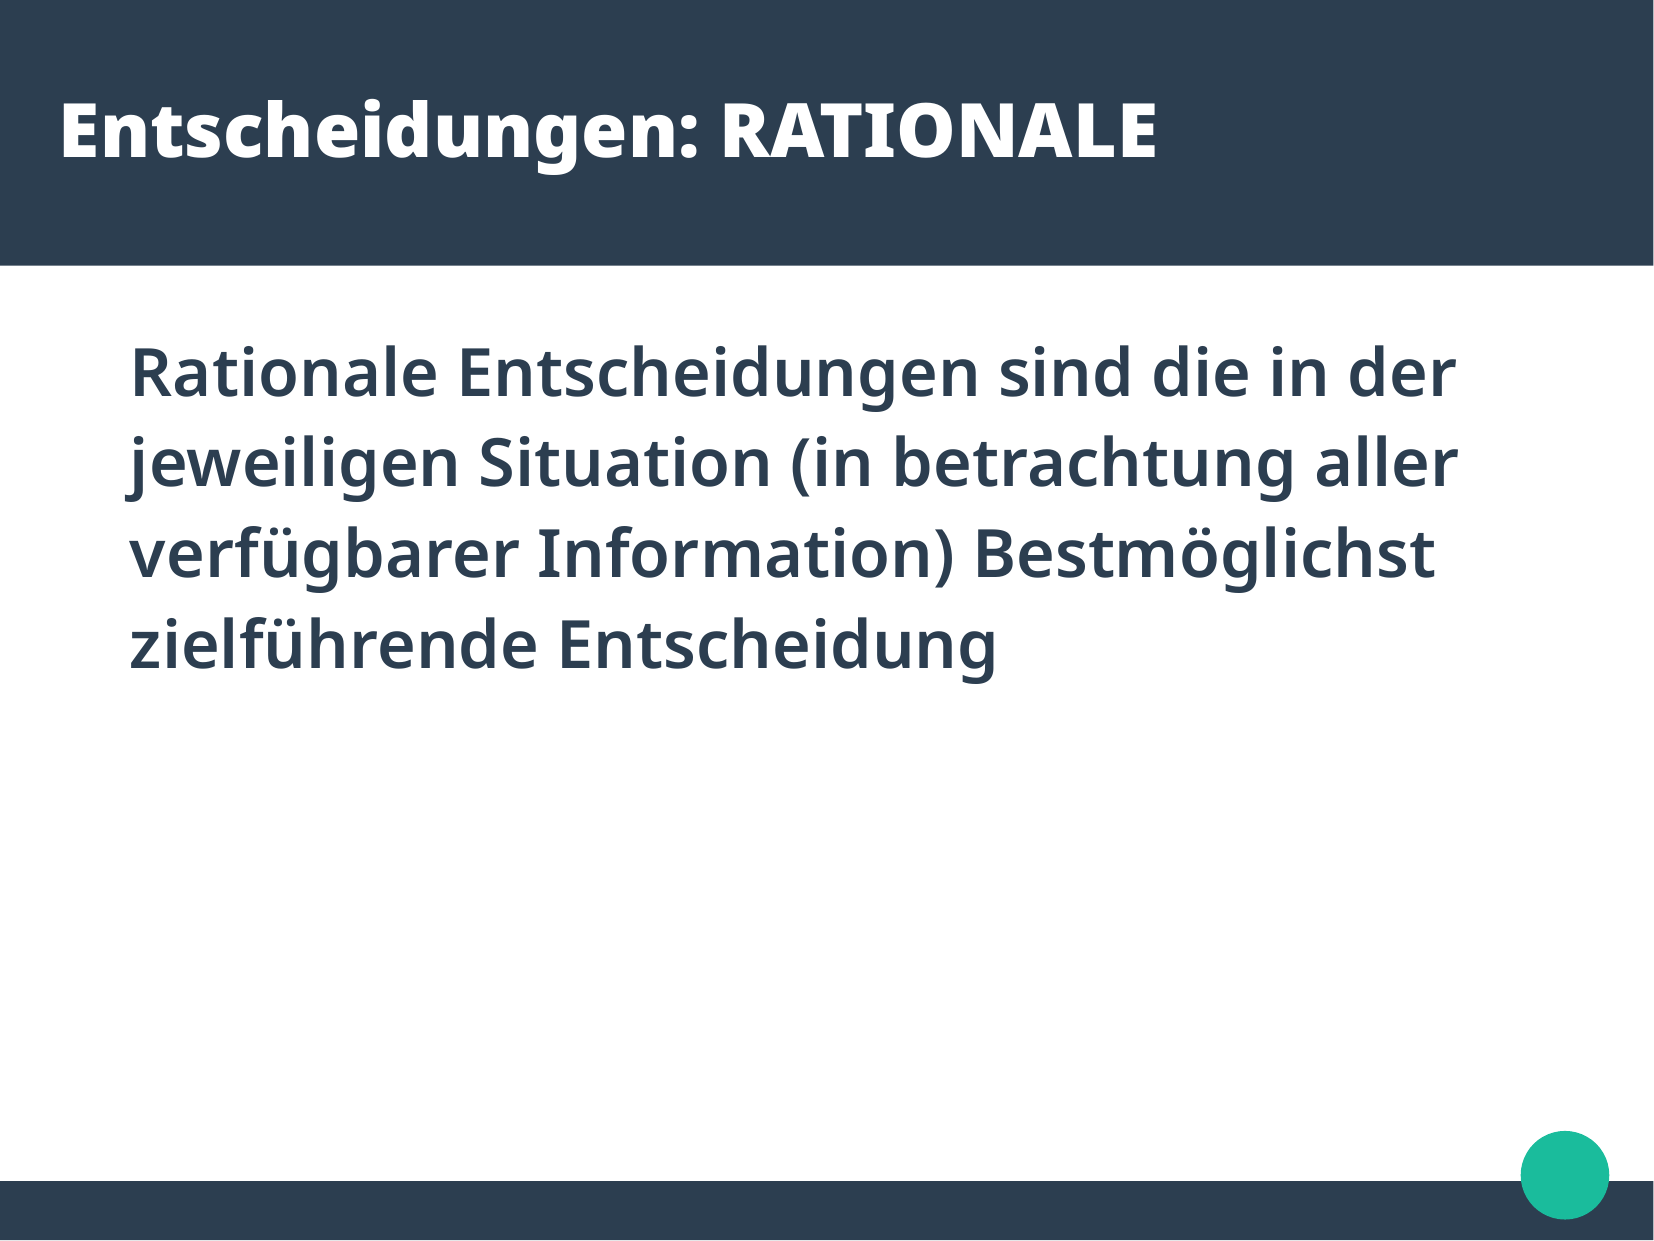

# Entscheidungen: RATIONALE
Rationale Entscheidungen sind die in der jeweiligen Situation (in betrachtung aller verfügbarer Information) Bestmöglichst zielführende Entscheidung